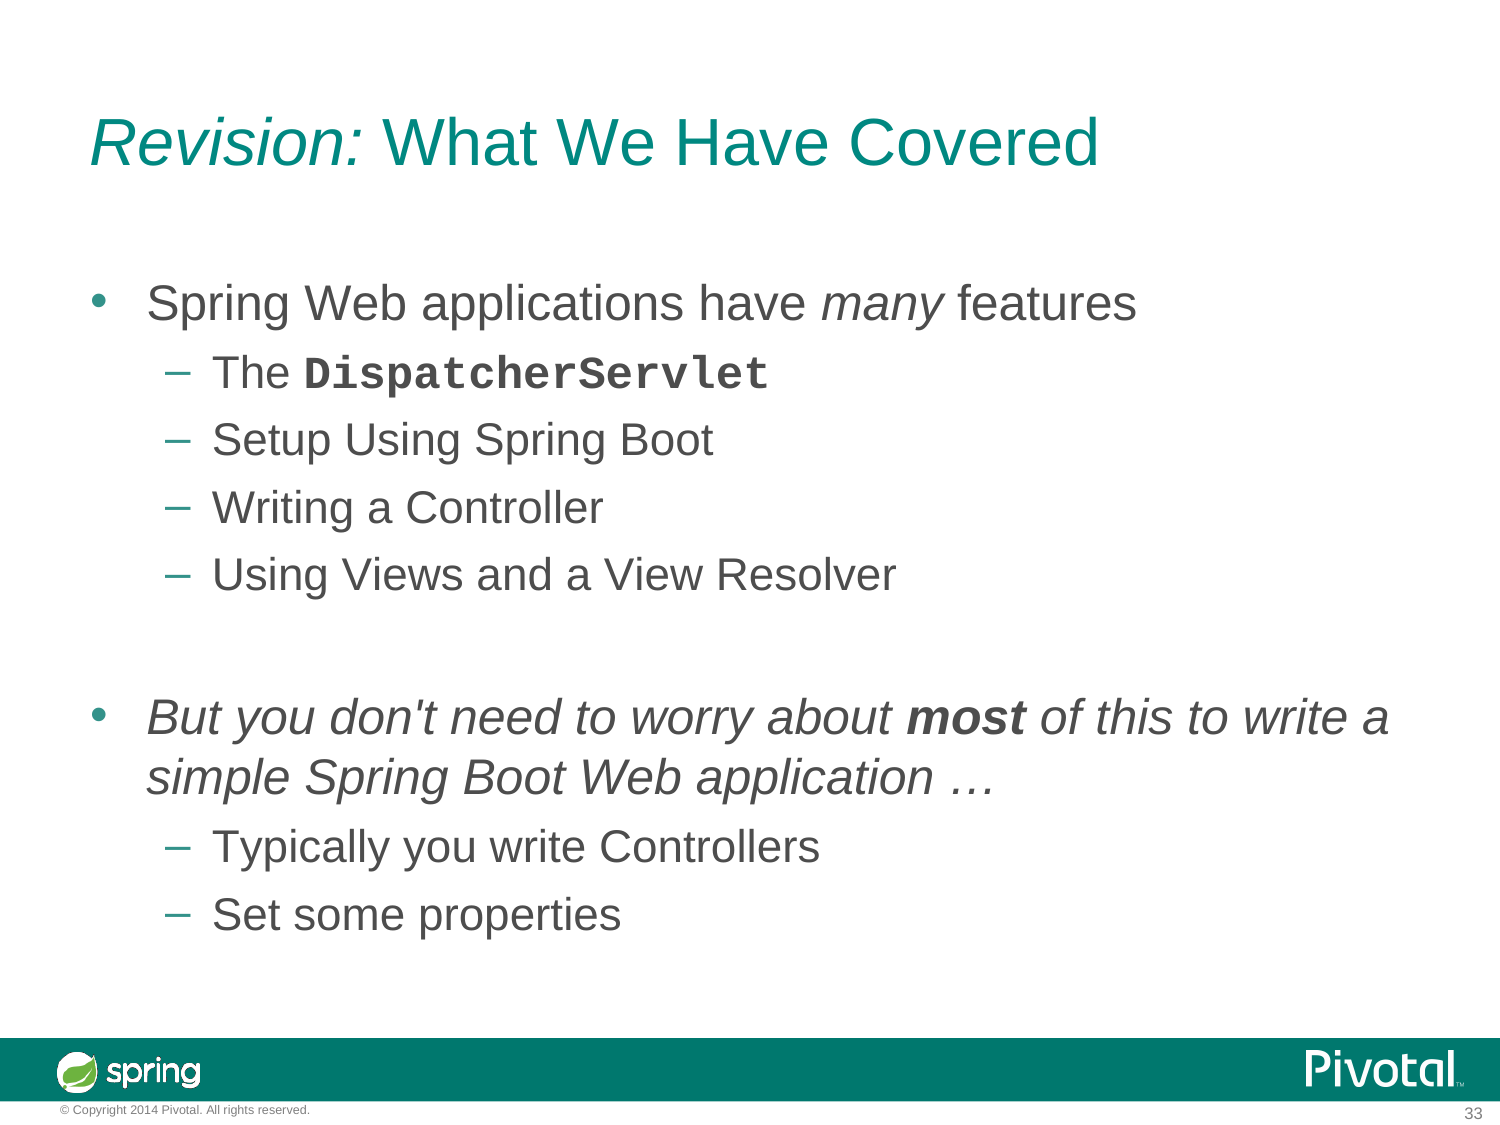

# Revision: What We Have Covered
Spring Web applications have many features
The DispatcherServlet
Setup Using Spring Boot
Writing a Controller
Using Views and a View Resolver
But you don't need to worry about most of this to write a simple Spring Boot Web application …
Typically you write Controllers
Set some properties